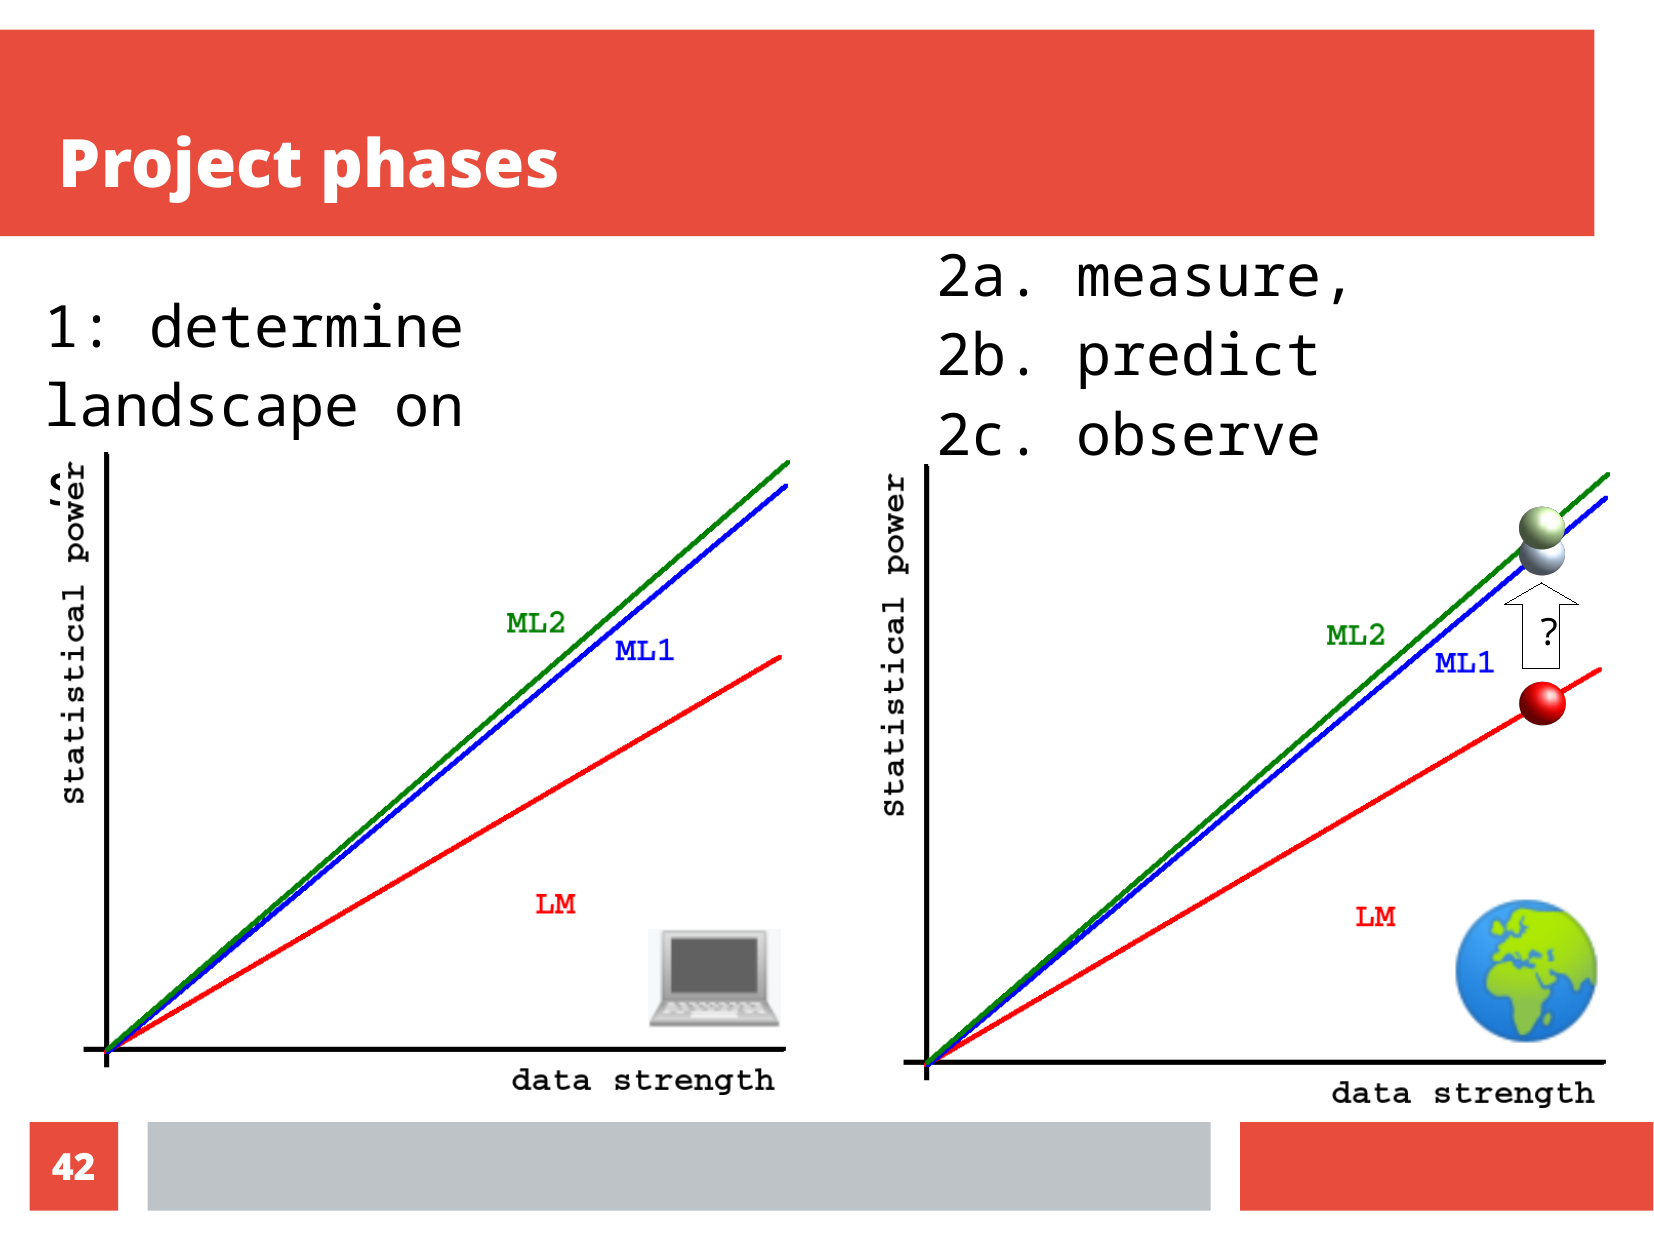

# Project phases
2a. measure,
2b. predict
2c. observe
on real data
1: determine landscape on simulated data
?
42